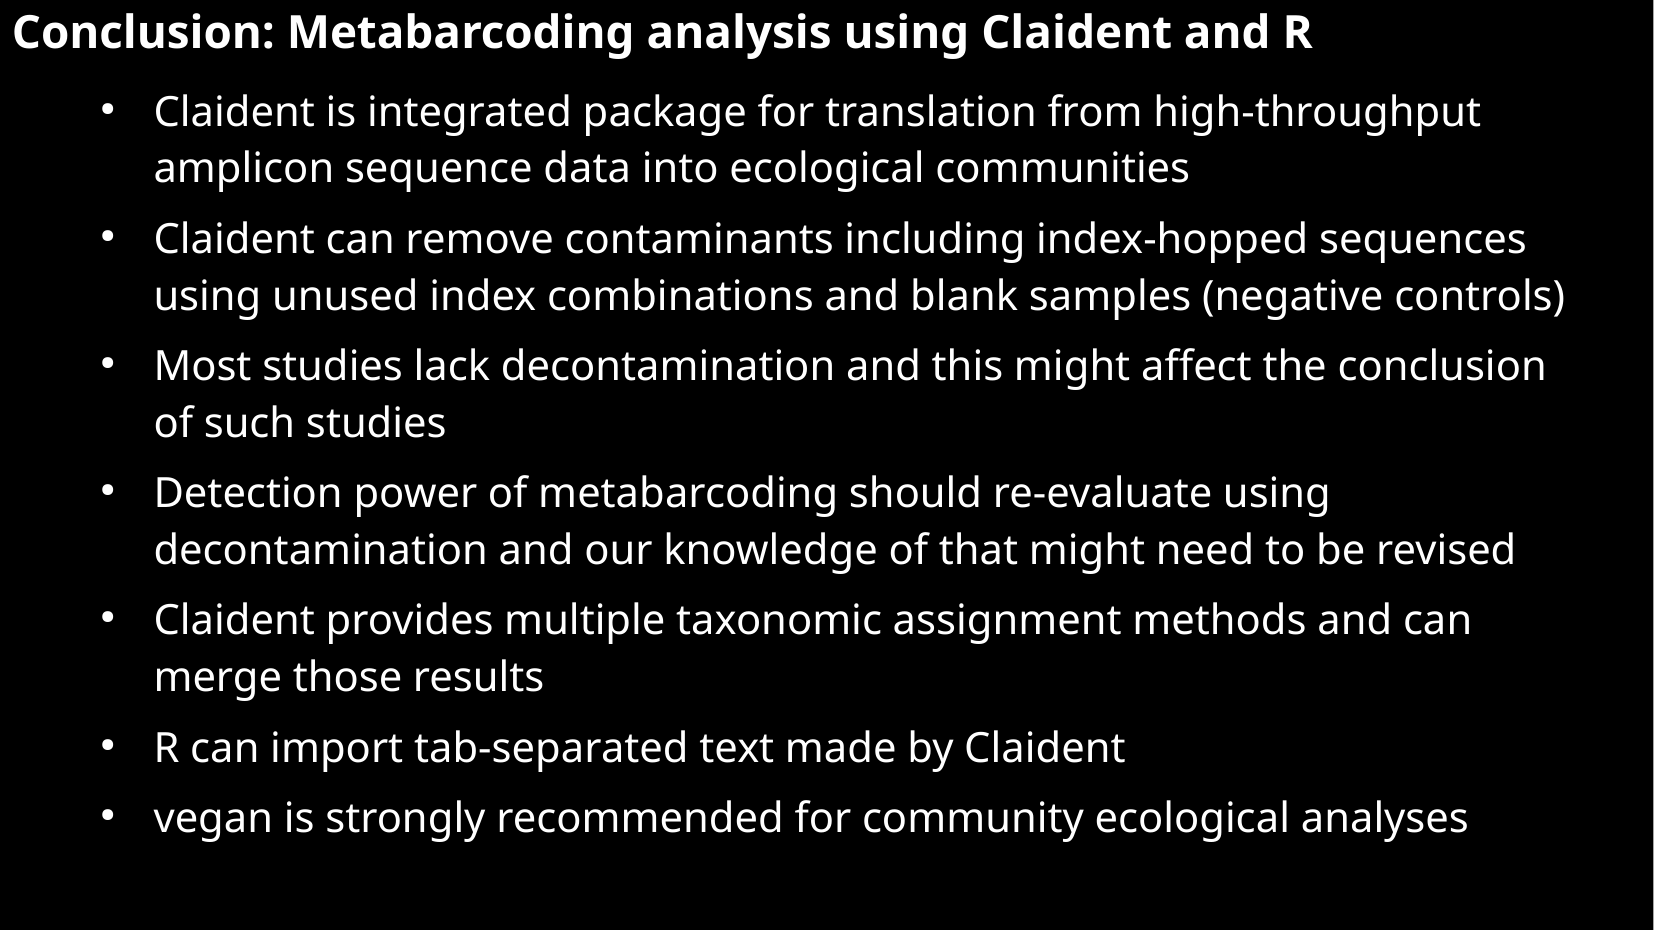

# Conclusion: Metabarcoding analysis using Claident and R
Claident is integrated package for translation from high-throughput amplicon sequence data into ecological communities
Claident can remove contaminants including index-hopped sequences using unused index combinations and blank samples (negative controls)
Most studies lack decontamination and this might affect the conclusion of such studies
Detection power of metabarcoding should re-evaluate using decontamination and our knowledge of that might need to be revised
Claident provides multiple taxonomic assignment methods and can merge those results
R can import tab-separated text made by Claident
vegan is strongly recommended for community ecological analyses